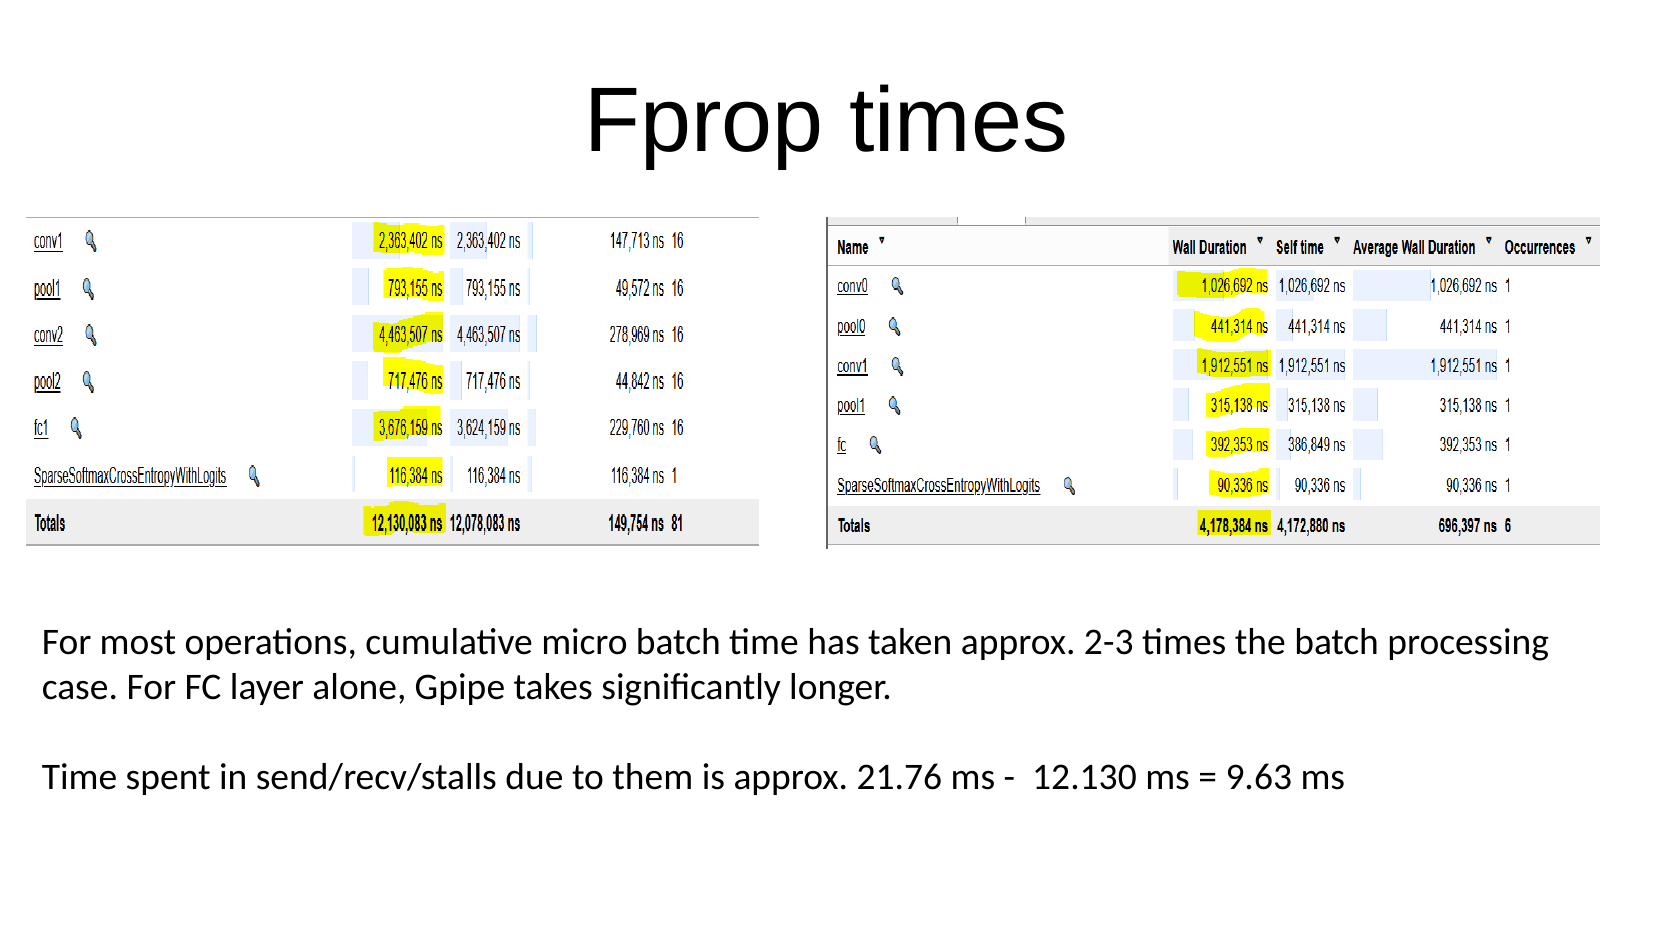

# Fprop times
For most operations, cumulative micro batch time has taken approx. 2-3 times the batch processing case. For FC layer alone, Gpipe takes significantly longer.
Time spent in send/recv/stalls due to them is approx. 21.76 ms - 12.130 ms = 9.63 ms